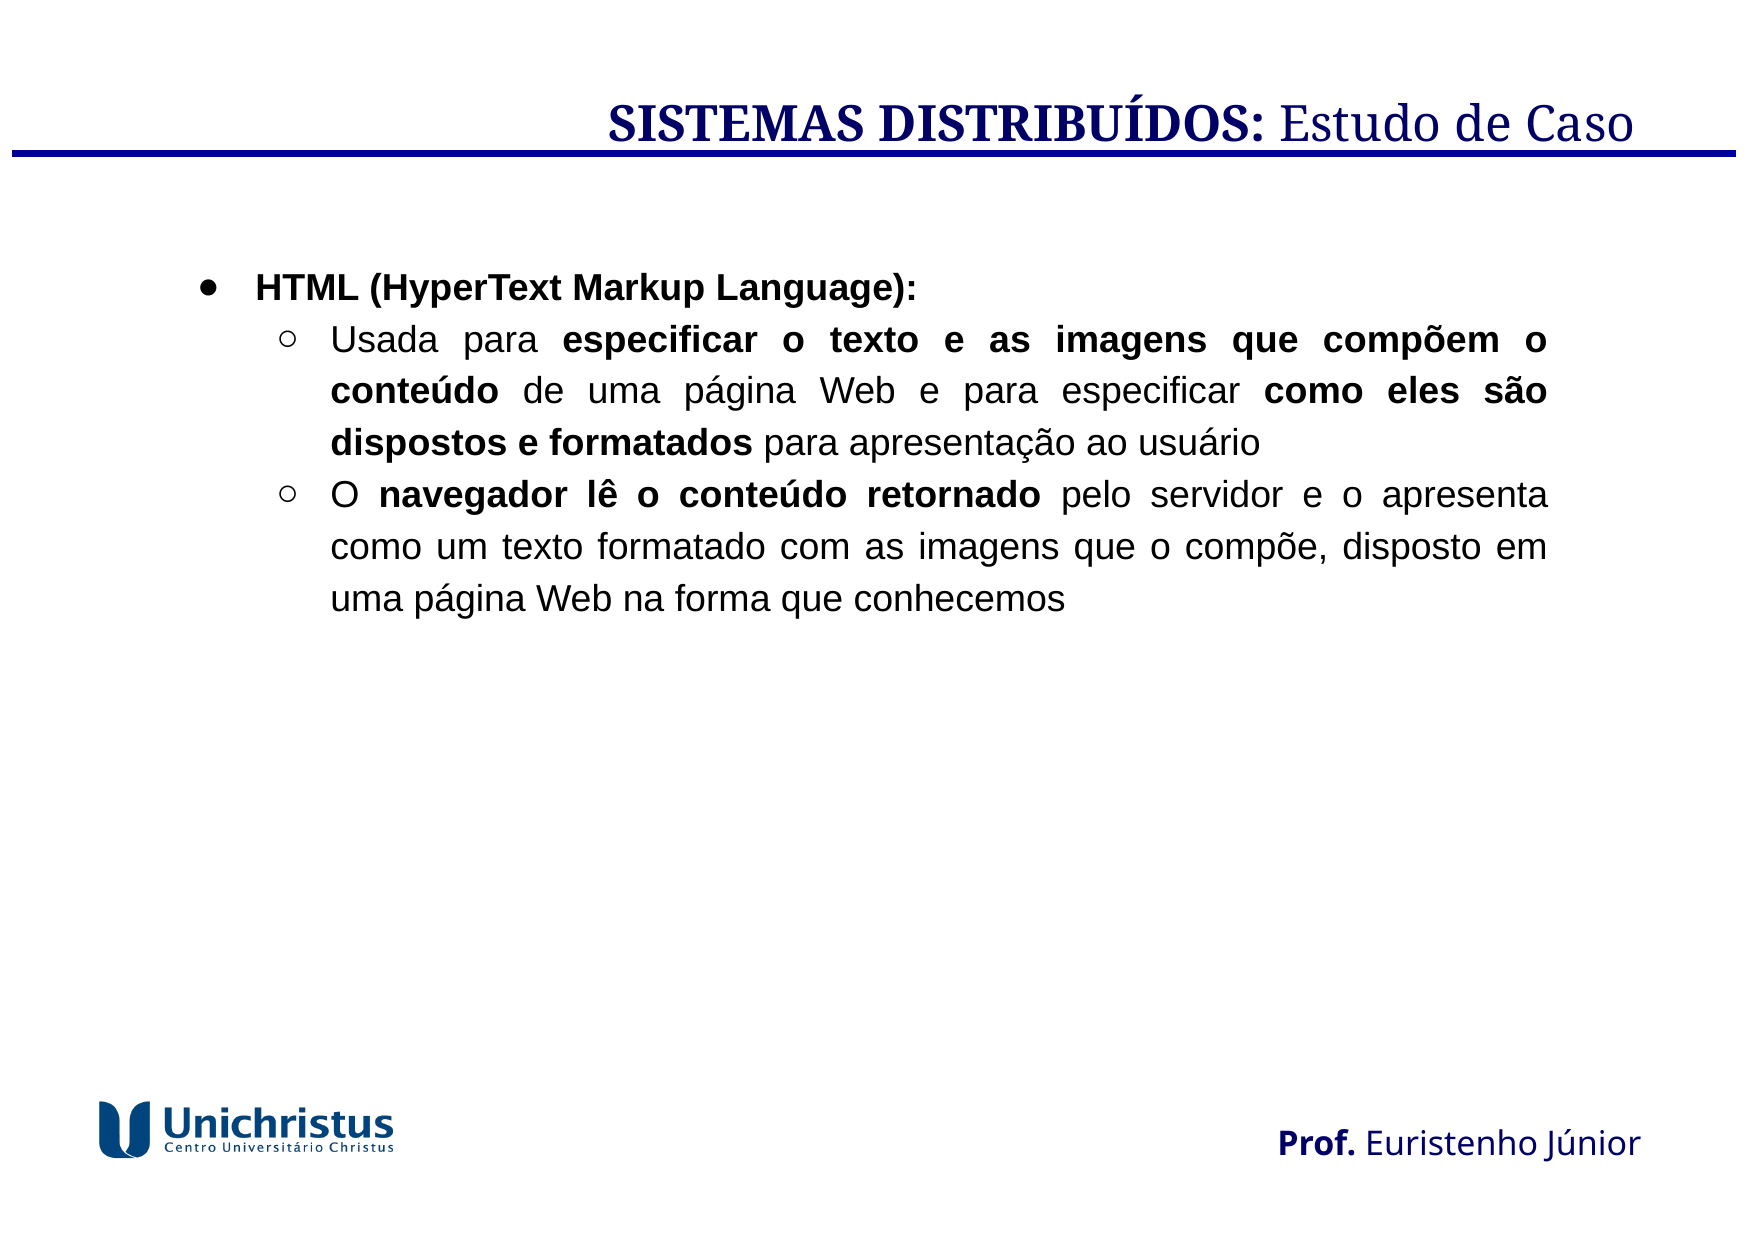

SISTEMAS DISTRIBUÍDOS: Estudo de Caso
HTML (HyperText Markup Language):
Usada para especificar o texto e as imagens que compõem o conteúdo de uma página Web e para especificar como eles são dispostos e formatados para apresentação ao usuário
O navegador lê o conteúdo retornado pelo servidor e o apresenta como um texto formatado com as imagens que o compõe, disposto em uma página Web na forma que conhecemos
Prof. Euristenho Júnior